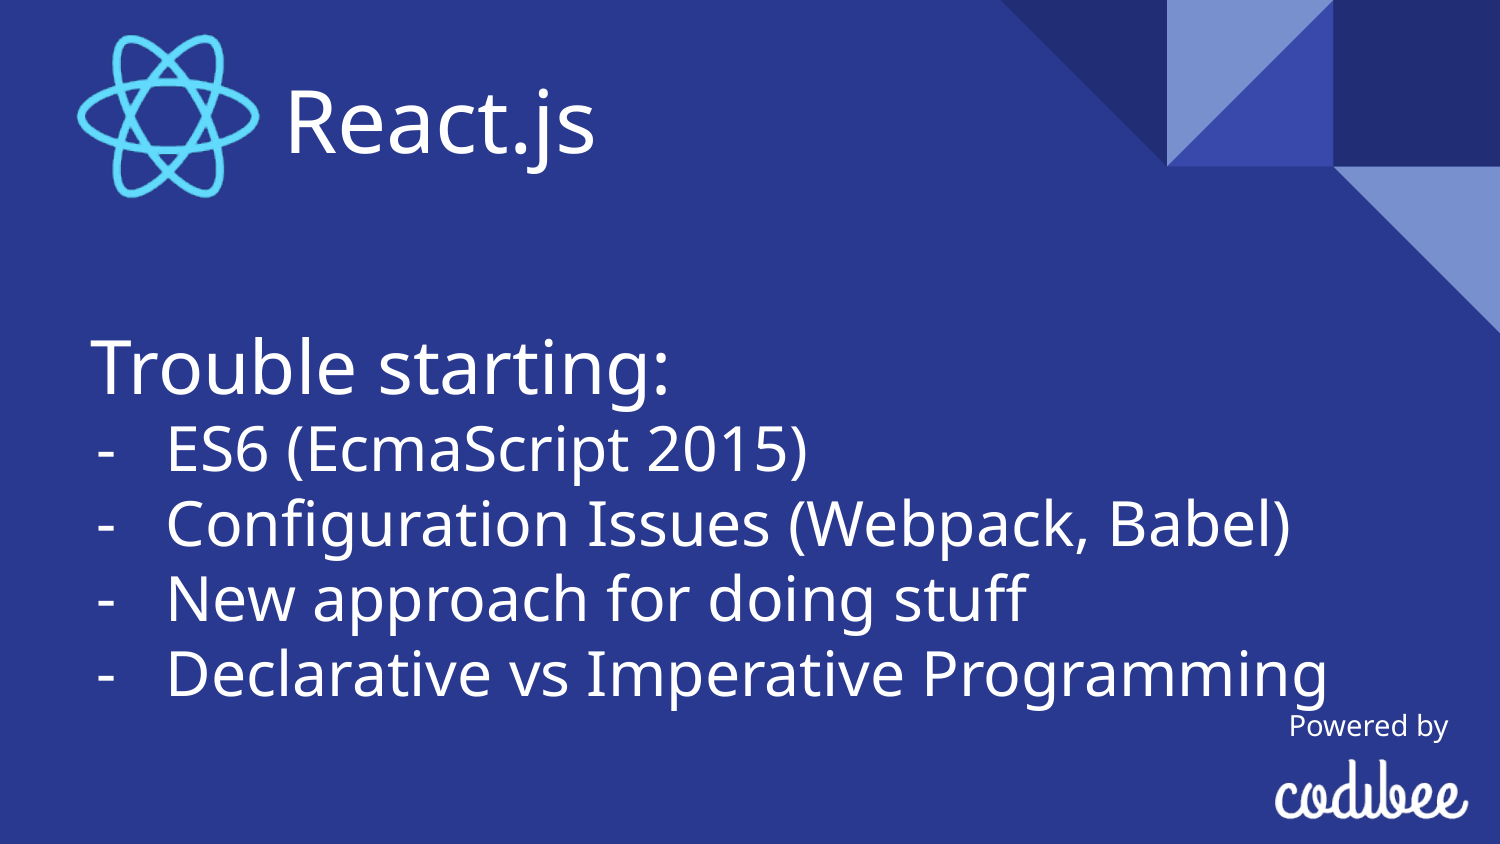

# React.js
Trouble starting:
ES6 (EcmaScript 2015)
Configuration Issues (Webpack, Babel)
New approach for doing stuff
Declarative vs Imperative Programming
Powered by